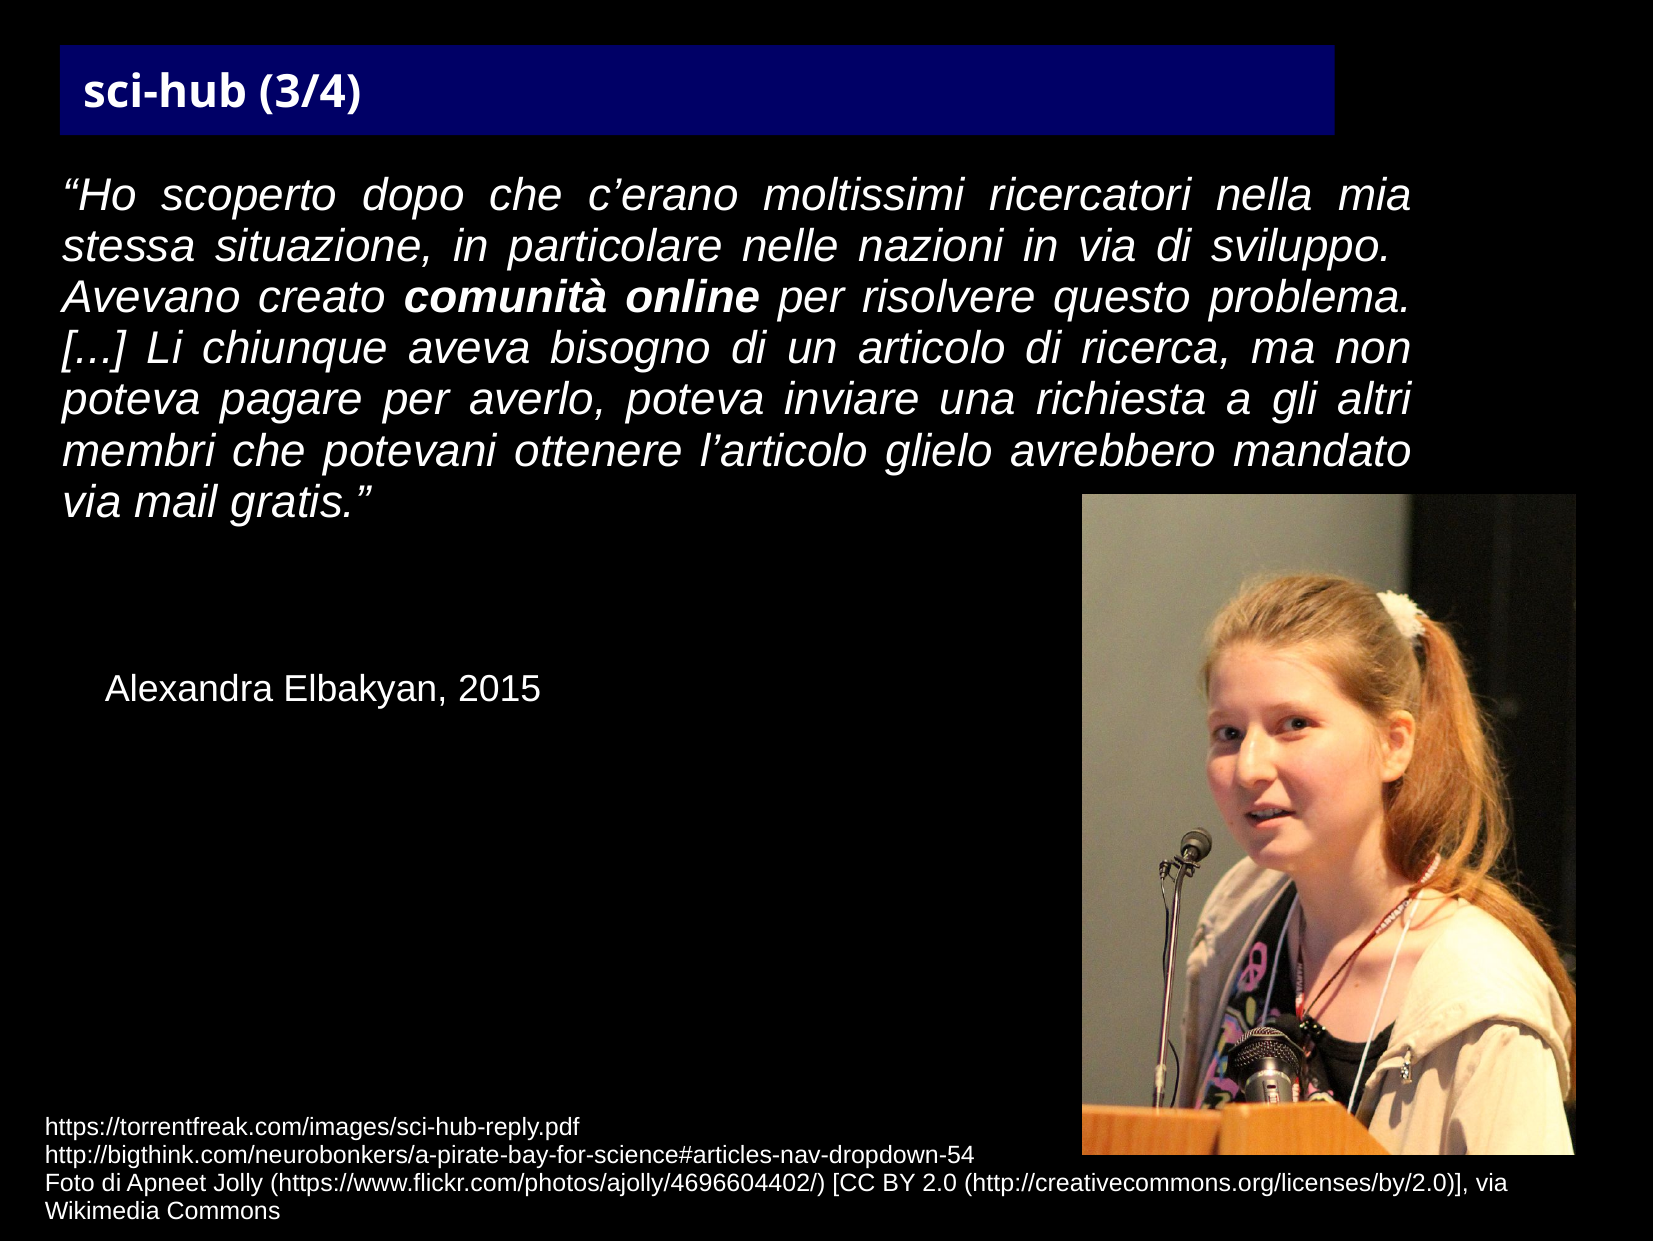

# sci-hub (3/4)
“Ho scoperto dopo che c’erano moltissimi ricercatori nella mia stessa situazione, in particolare nelle nazioni in via di sviluppo. Avevano creato comunità online per risolvere questo problema. [...] Li chiunque aveva bisogno di un articolo di ricerca, ma non poteva pagare per averlo, poteva inviare una richiesta a gli altri membri che potevani ottenere l’articolo glielo avrebbero mandato via mail gratis.”
Alexandra Elbakyan, 2015
https://torrentfreak.com/images/sci-hub-reply.pdf
http://bigthink.com/neurobonkers/a-pirate-bay-for-science#articles-nav-dropdown-54
Foto di Apneet Jolly (https://www.flickr.com/photos/ajolly/4696604402/) [CC BY 2.0 (http://creativecommons.org/licenses/by/2.0)], via Wikimedia Commons